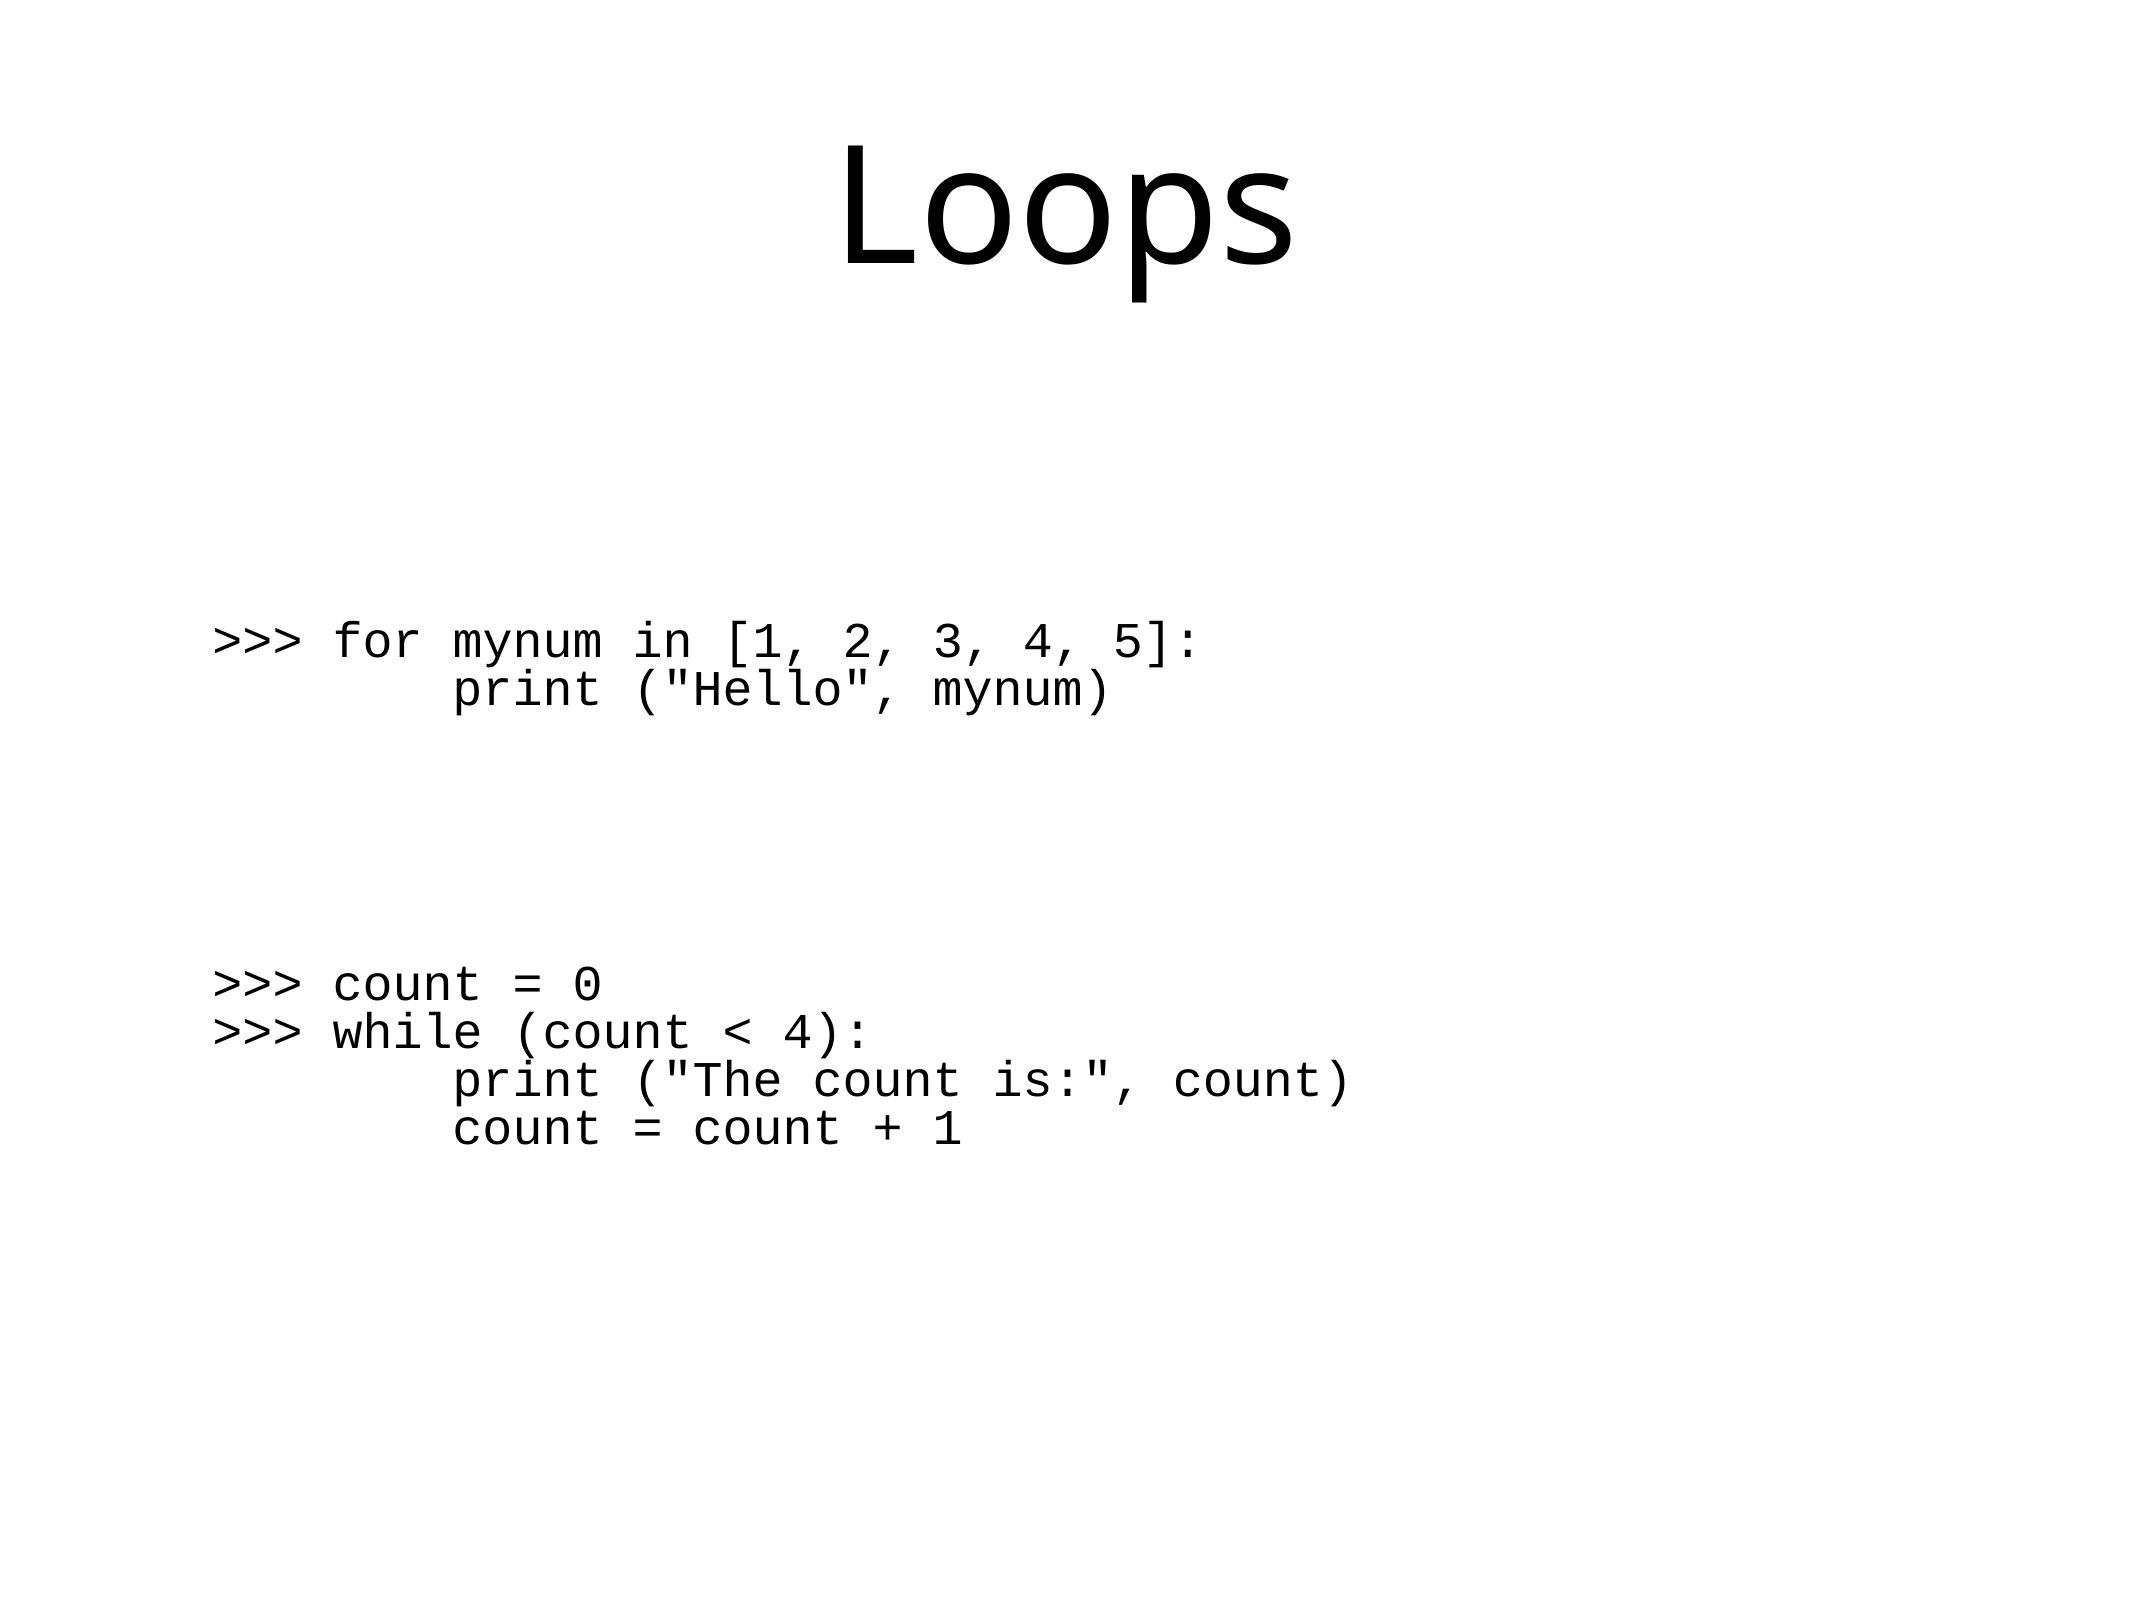

Loops
>>> for mynum in [1, 2, 3, 4, 5]:
 print ("Hello", mynum)
>>> count = 0
>>> while (count < 4):
 print ("The count is:", count)
 count = count + 1